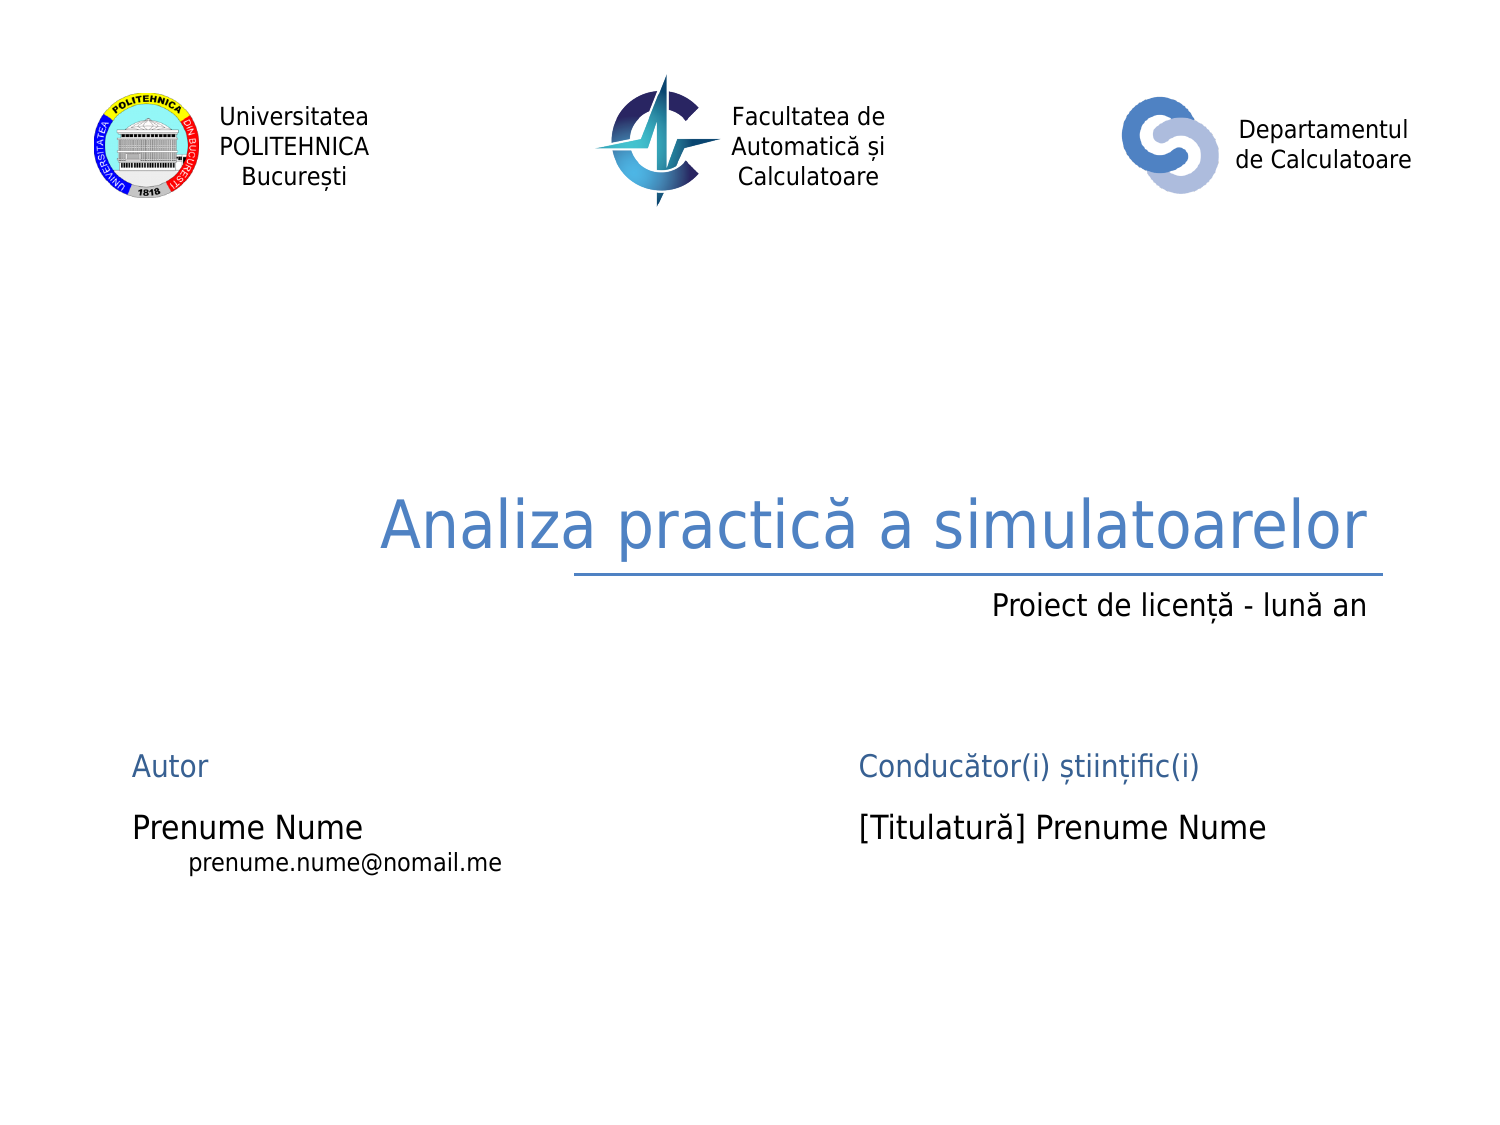

# Analiza practică a simulatoarelor
Proiect de licență - lună an
[Titulatură] Prenume Nume
Prenume Nume
prenume.nume@nomail.me